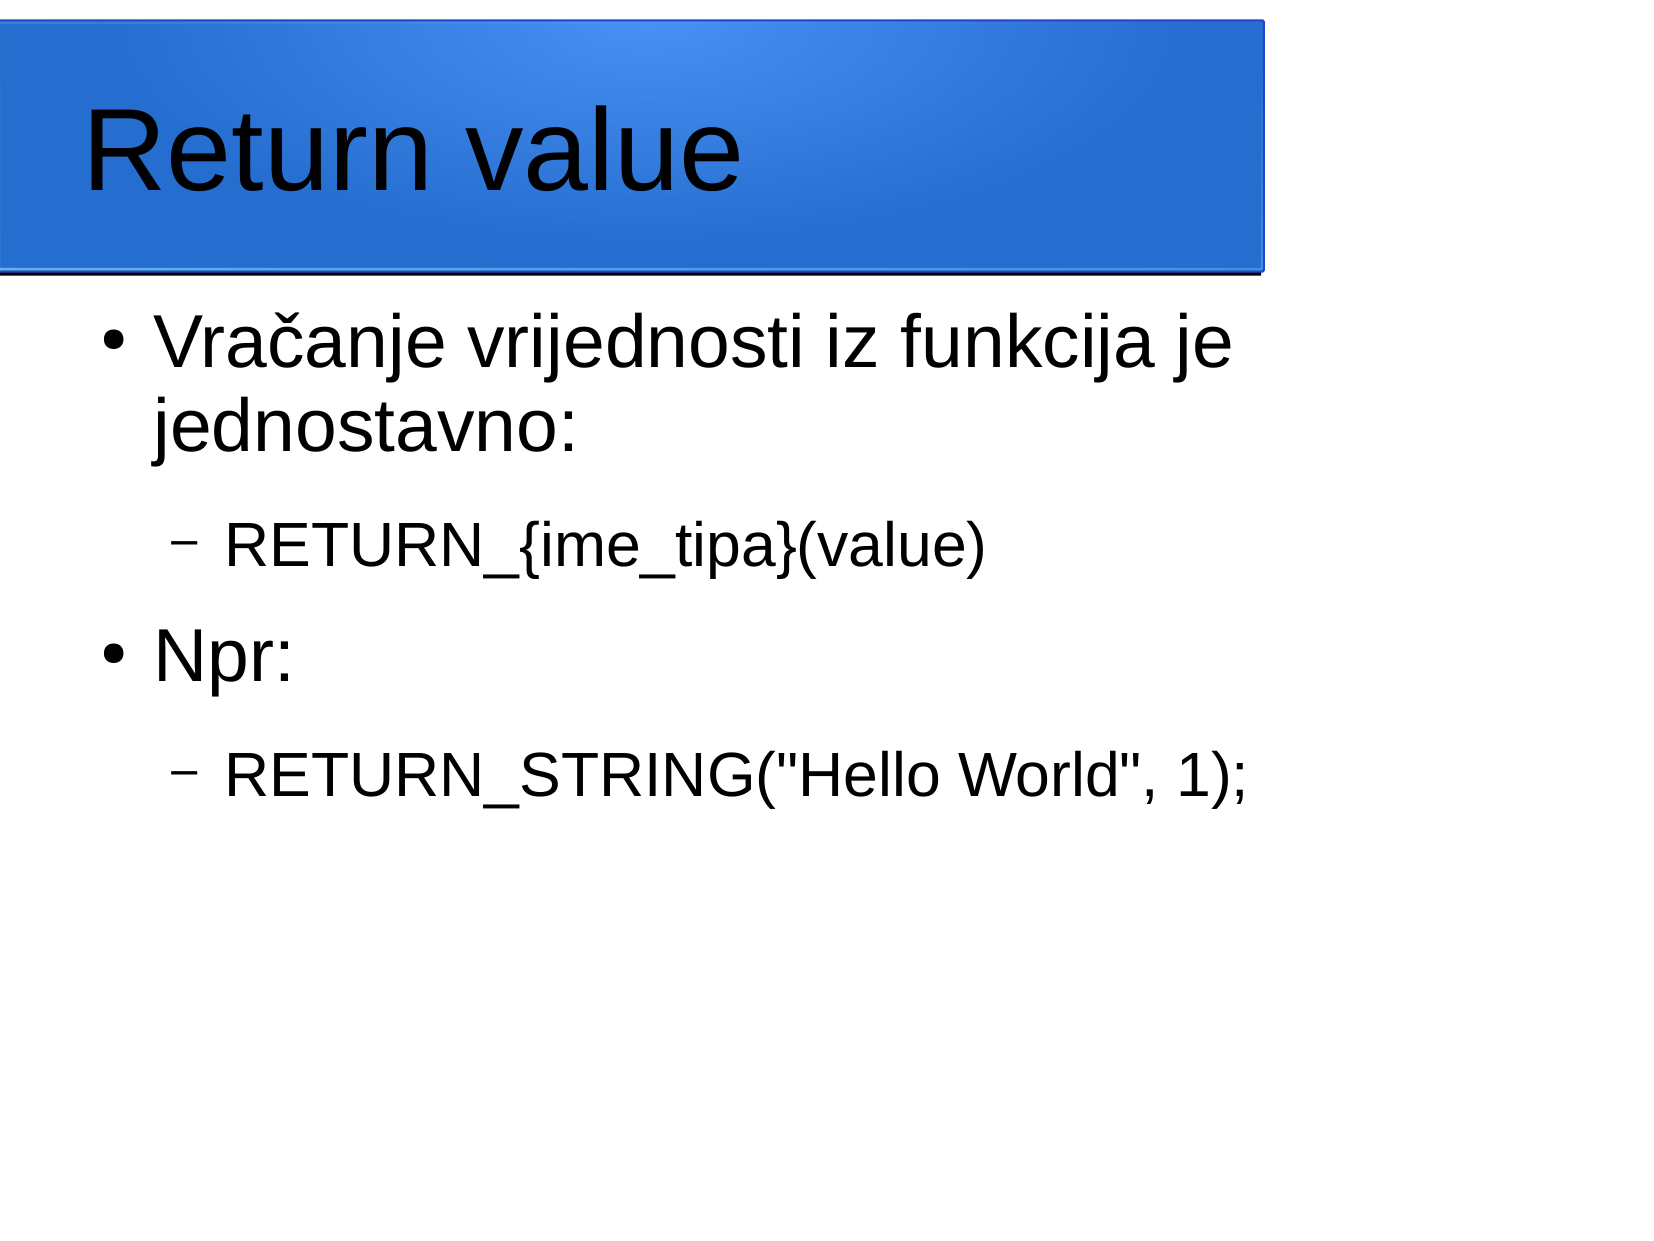

# Return value
Vračanje vrijednosti iz funkcija je jednostavno:
RETURN_{ime_tipa}(value)
Npr:
RETURN_STRING("Hello World", 1);